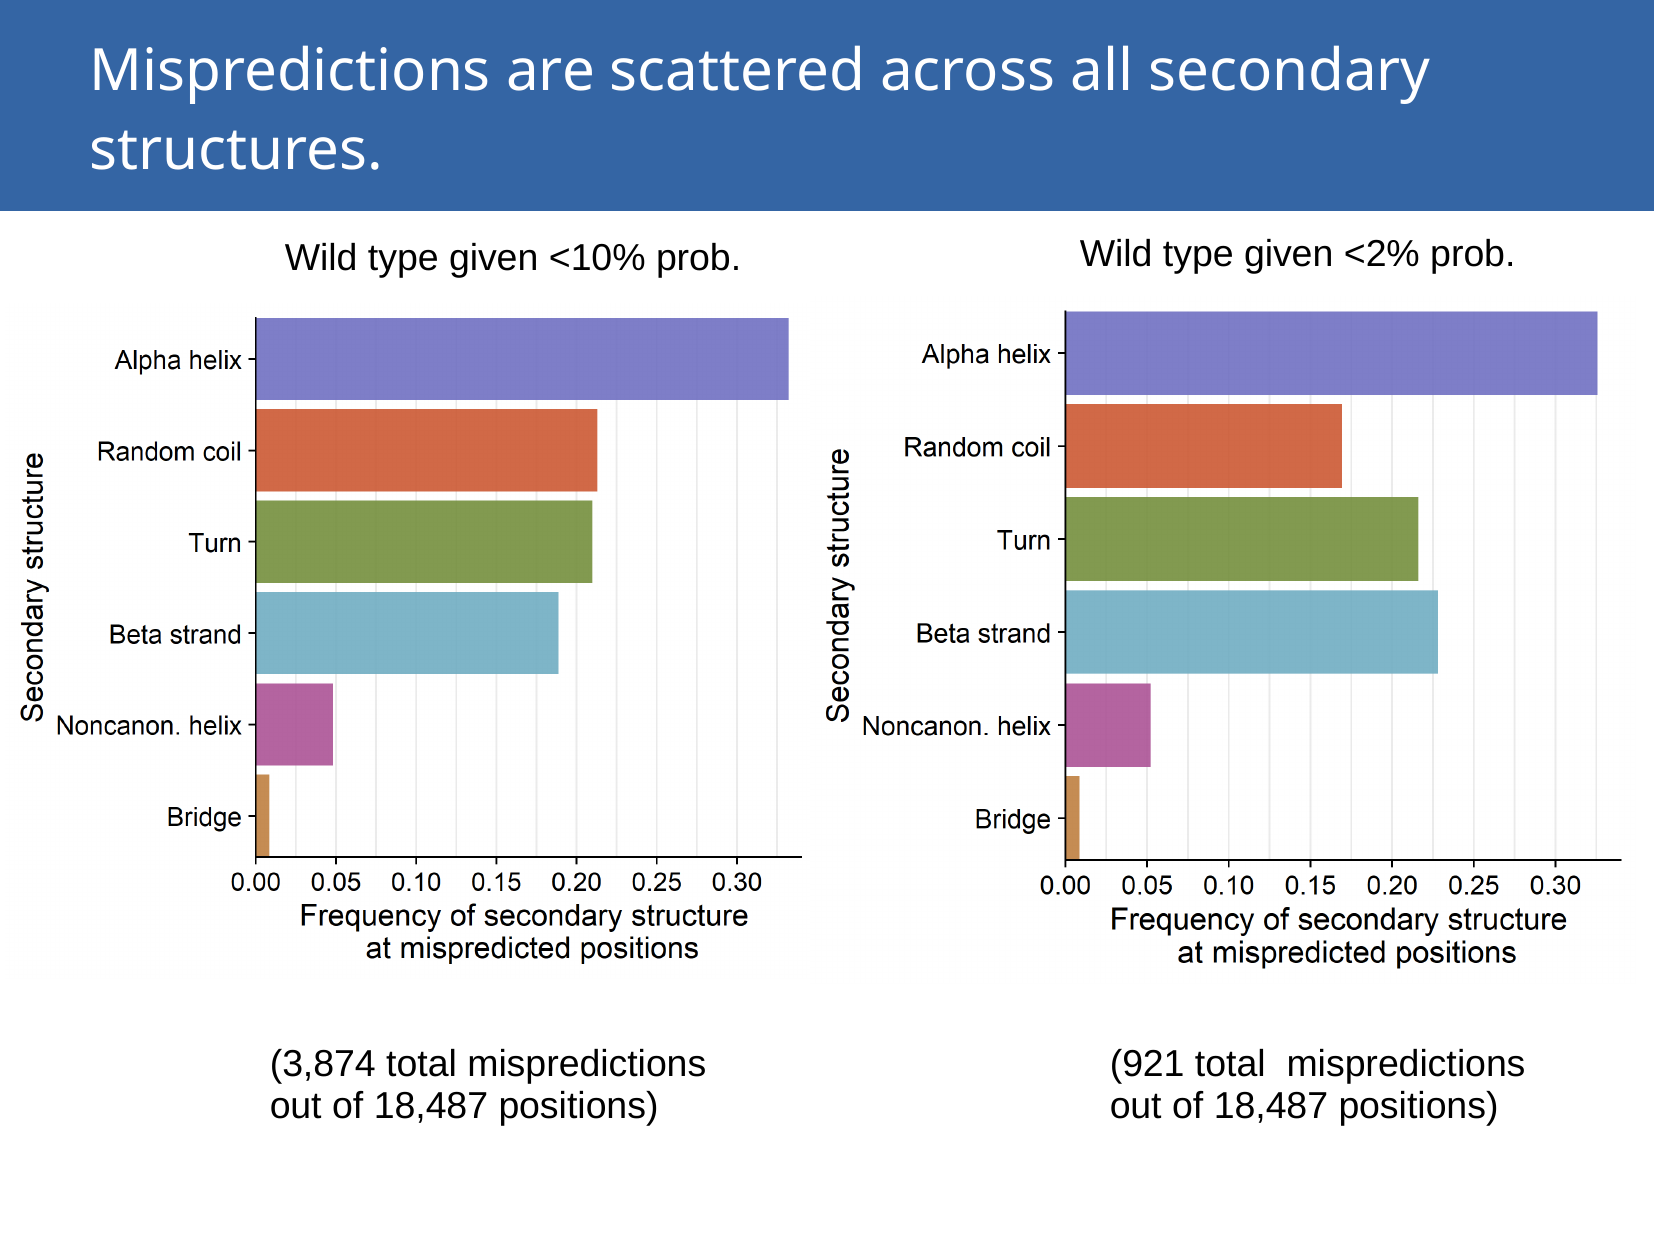

Mispredictions are scattered across all secondary structures.
Wild type given <2% prob.
Wild type given <10% prob.
(3,874 total mispredictions
out of 18,487 positions)
(921 total mispredictions out of 18,487 positions)